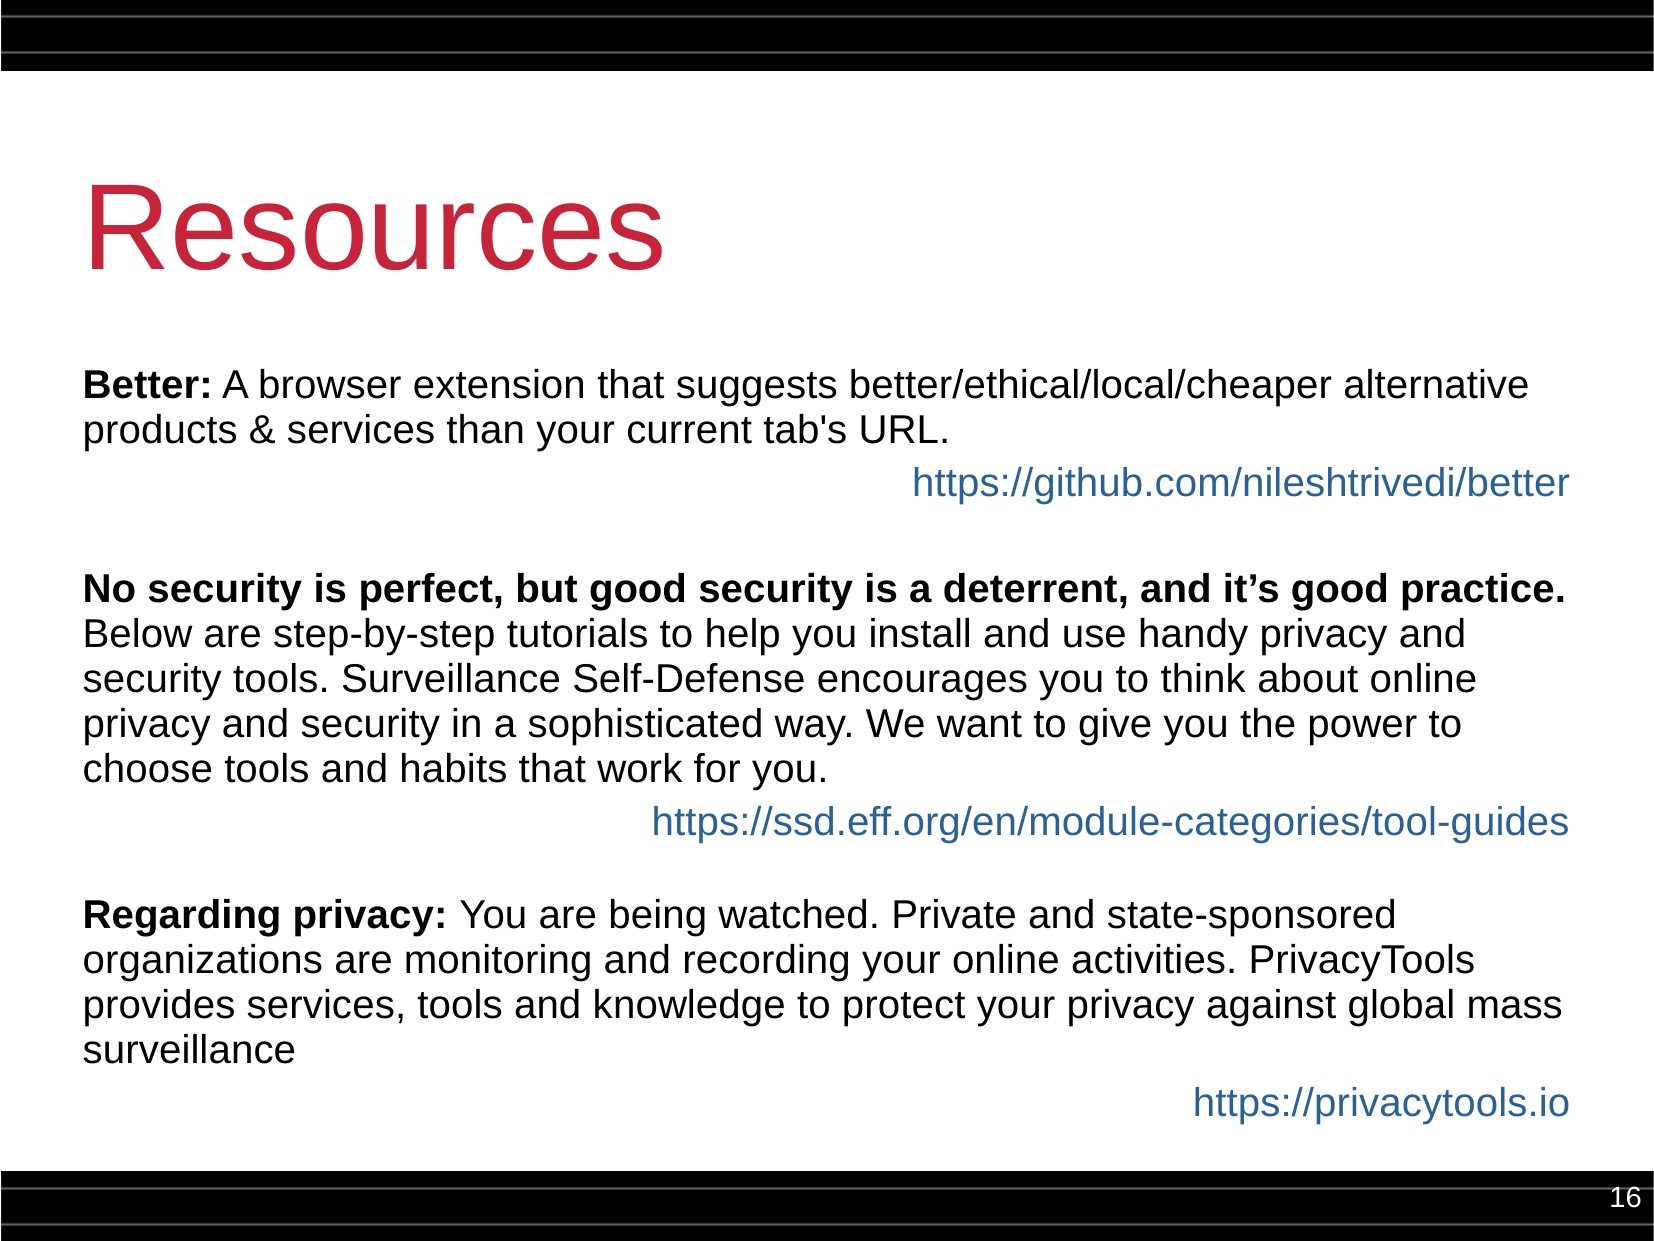

# Resources
Better: A browser extension that suggests better/ethical/local/cheaper alternative products & services than your current tab's URL.
https://github.com/nileshtrivedi/better
No security is perfect, but good security is a deterrent, and it’s good practice. Below are step-by-step tutorials to help you install and use handy privacy and security tools. Surveillance Self-Defense encourages you to think about online privacy and security in a sophisticated way. We want to give you the power to choose tools and habits that work for you.
https://ssd.eff.org/en/module-categories/tool-guides
Regarding privacy: You are being watched. Private and state-sponsored organizations are monitoring and recording your online activities. PrivacyTools provides services, tools and knowledge to protect your privacy against global mass surveillance
https://privacytools.io